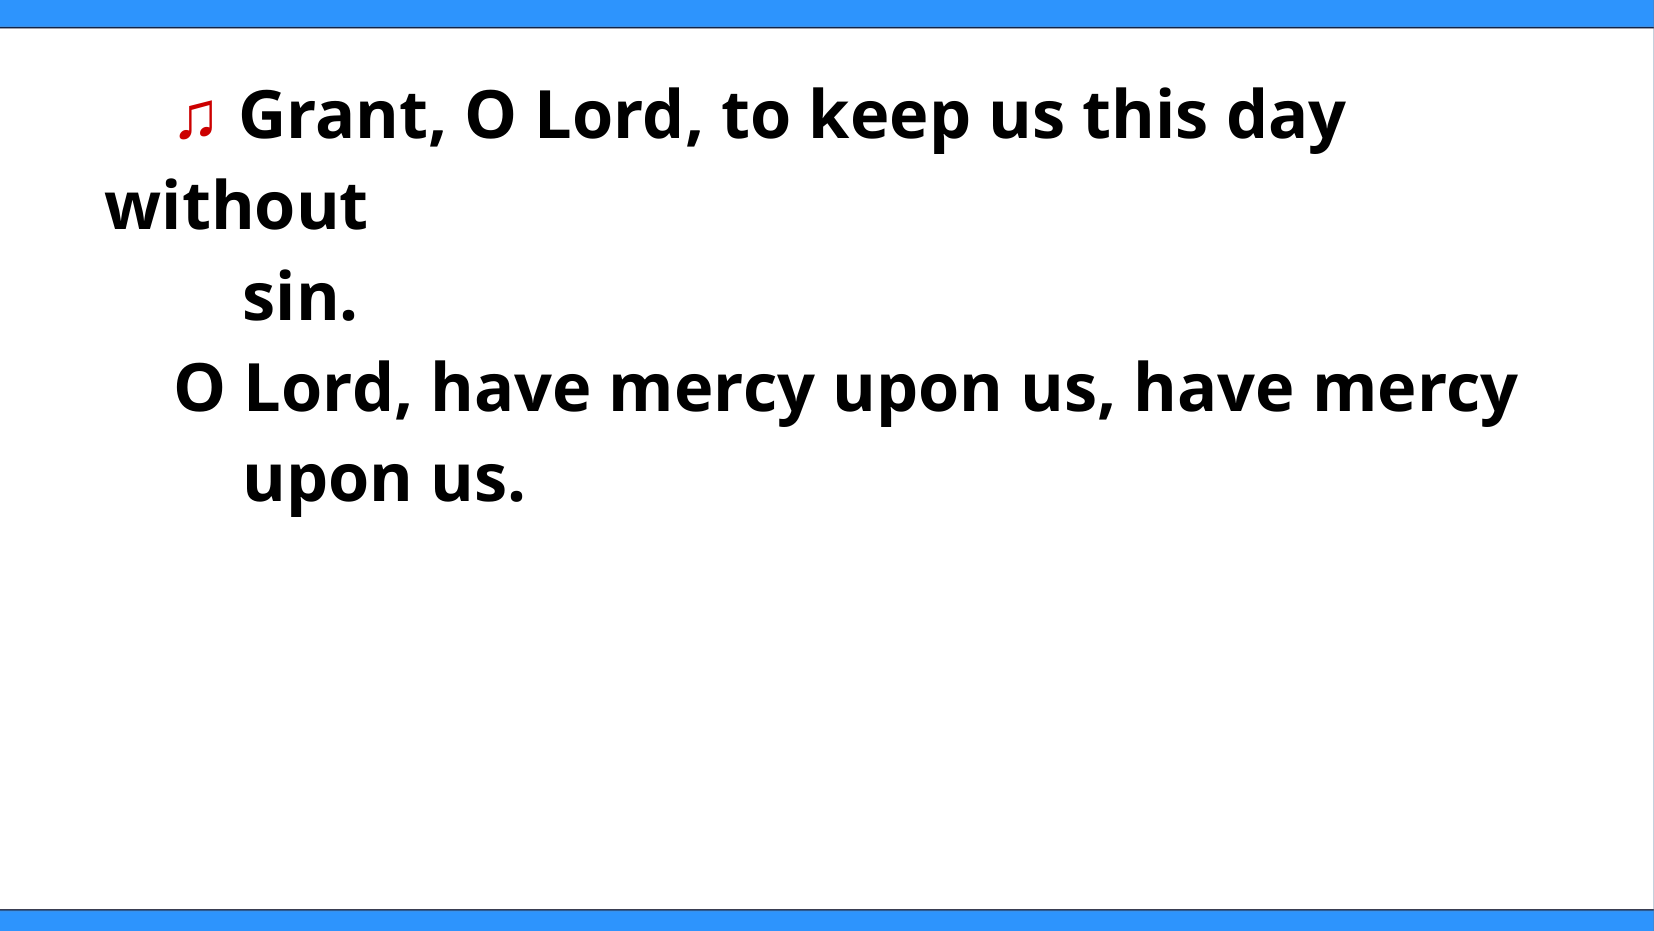

♫ Grant, O Lord, to keep us this day without
 sin.
 O Lord, have mercy upon us, have mercy
 upon us.